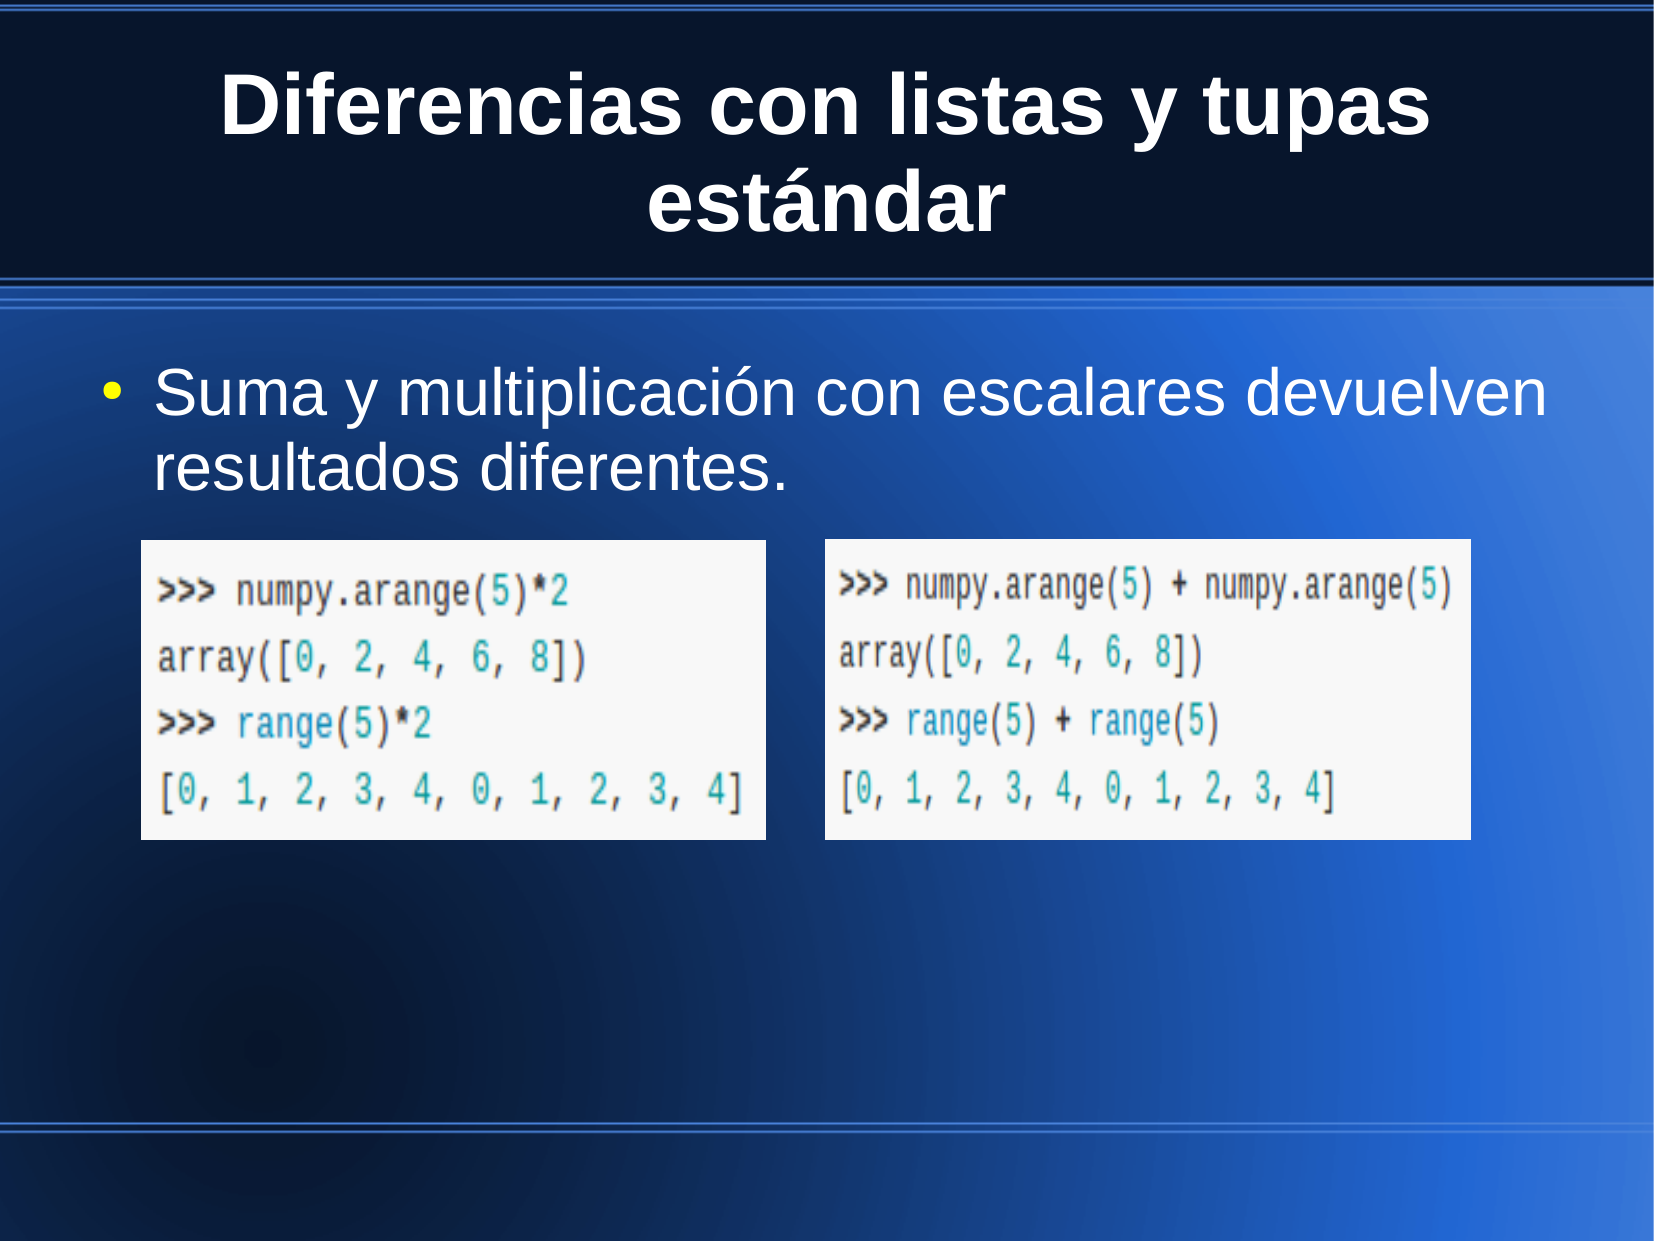

# Diferencias con listas y tupas estándar
Suma y multiplicación con escalares devuelven resultados diferentes.